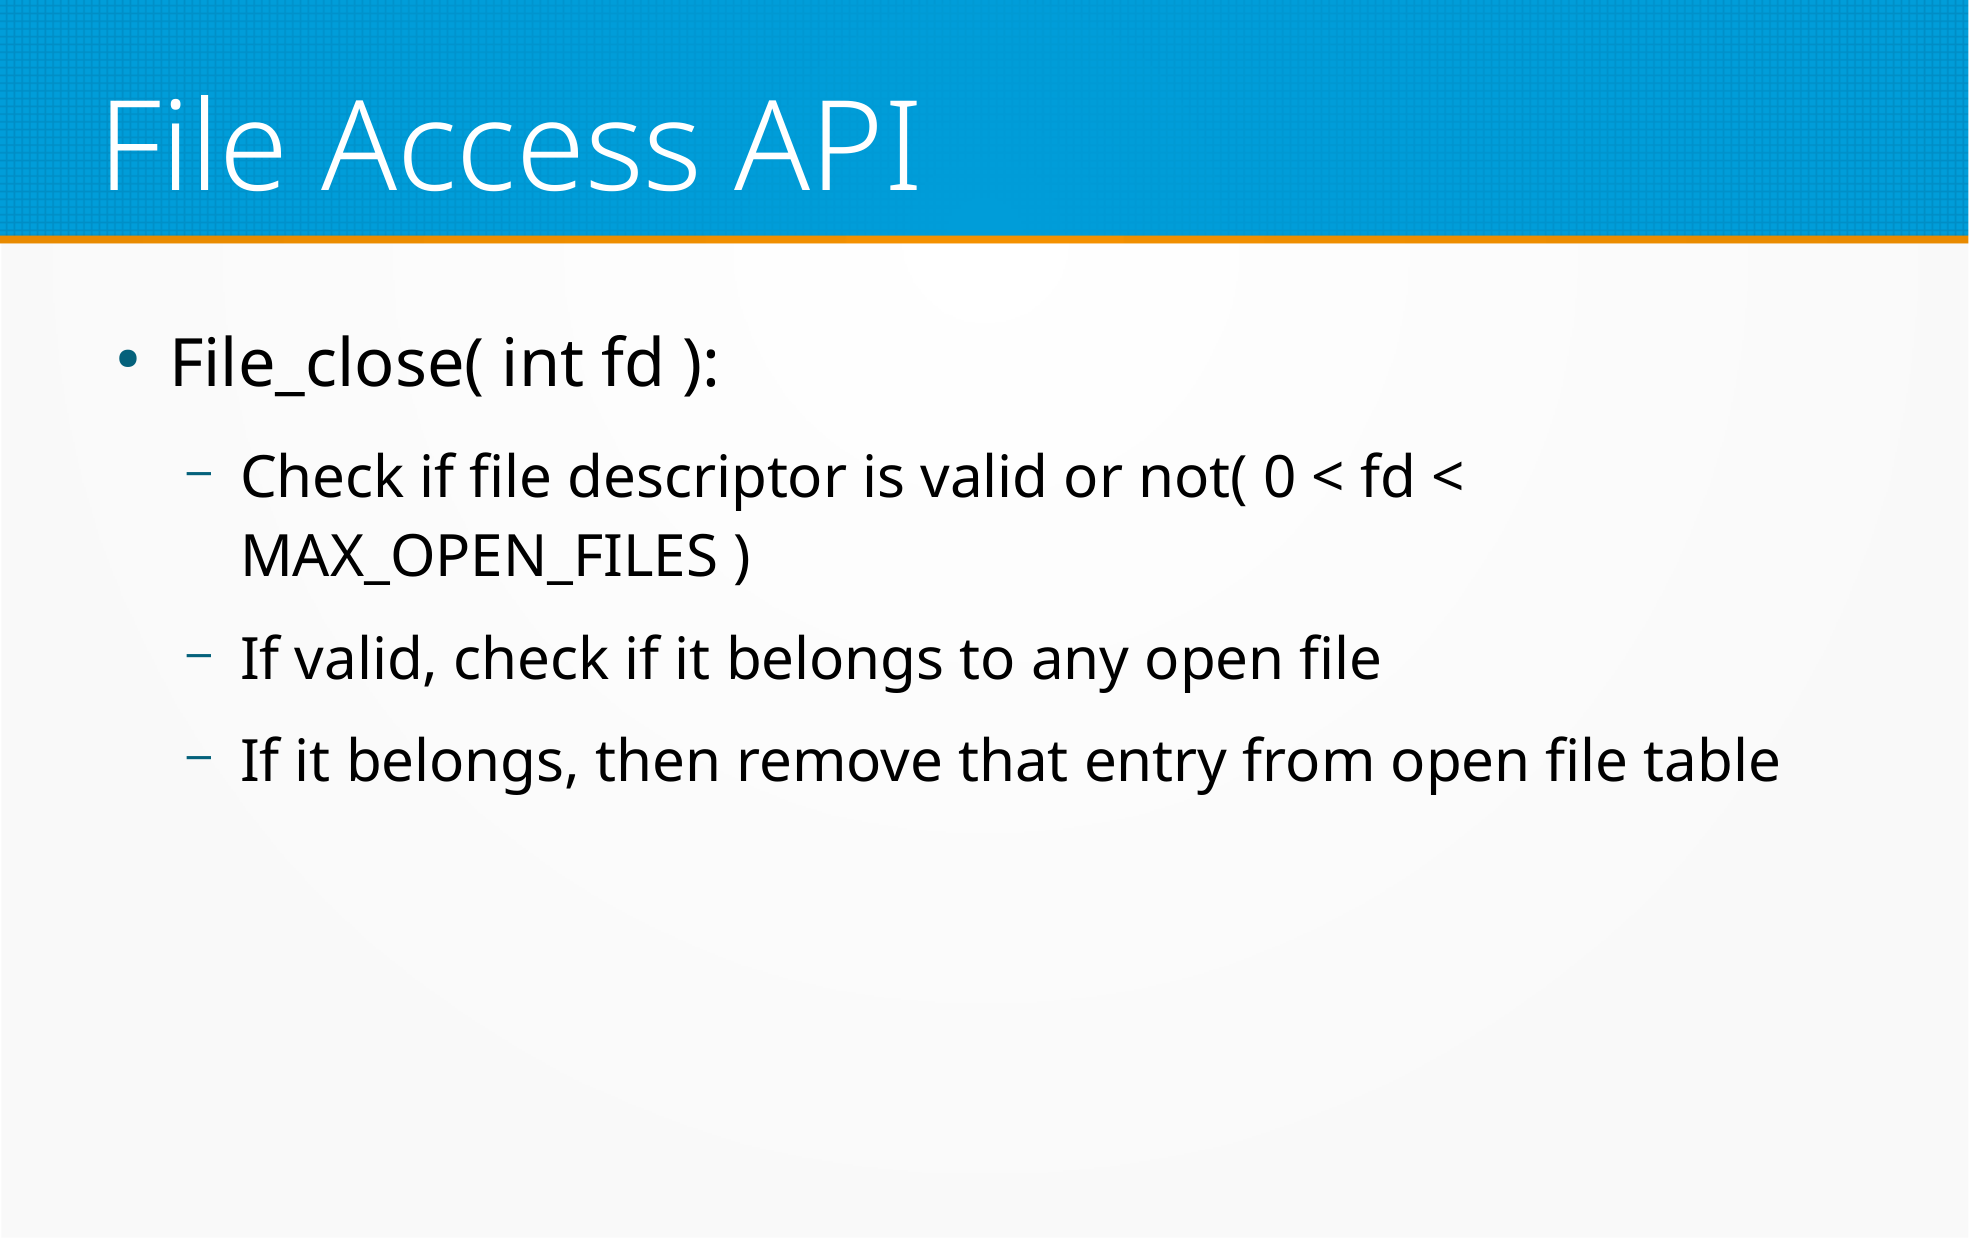

# File Access API
File_close( int fd ):
Check if file descriptor is valid or not( 0 < fd < MAX_OPEN_FILES )
If valid, check if it belongs to any open file
If it belongs, then remove that entry from open file table